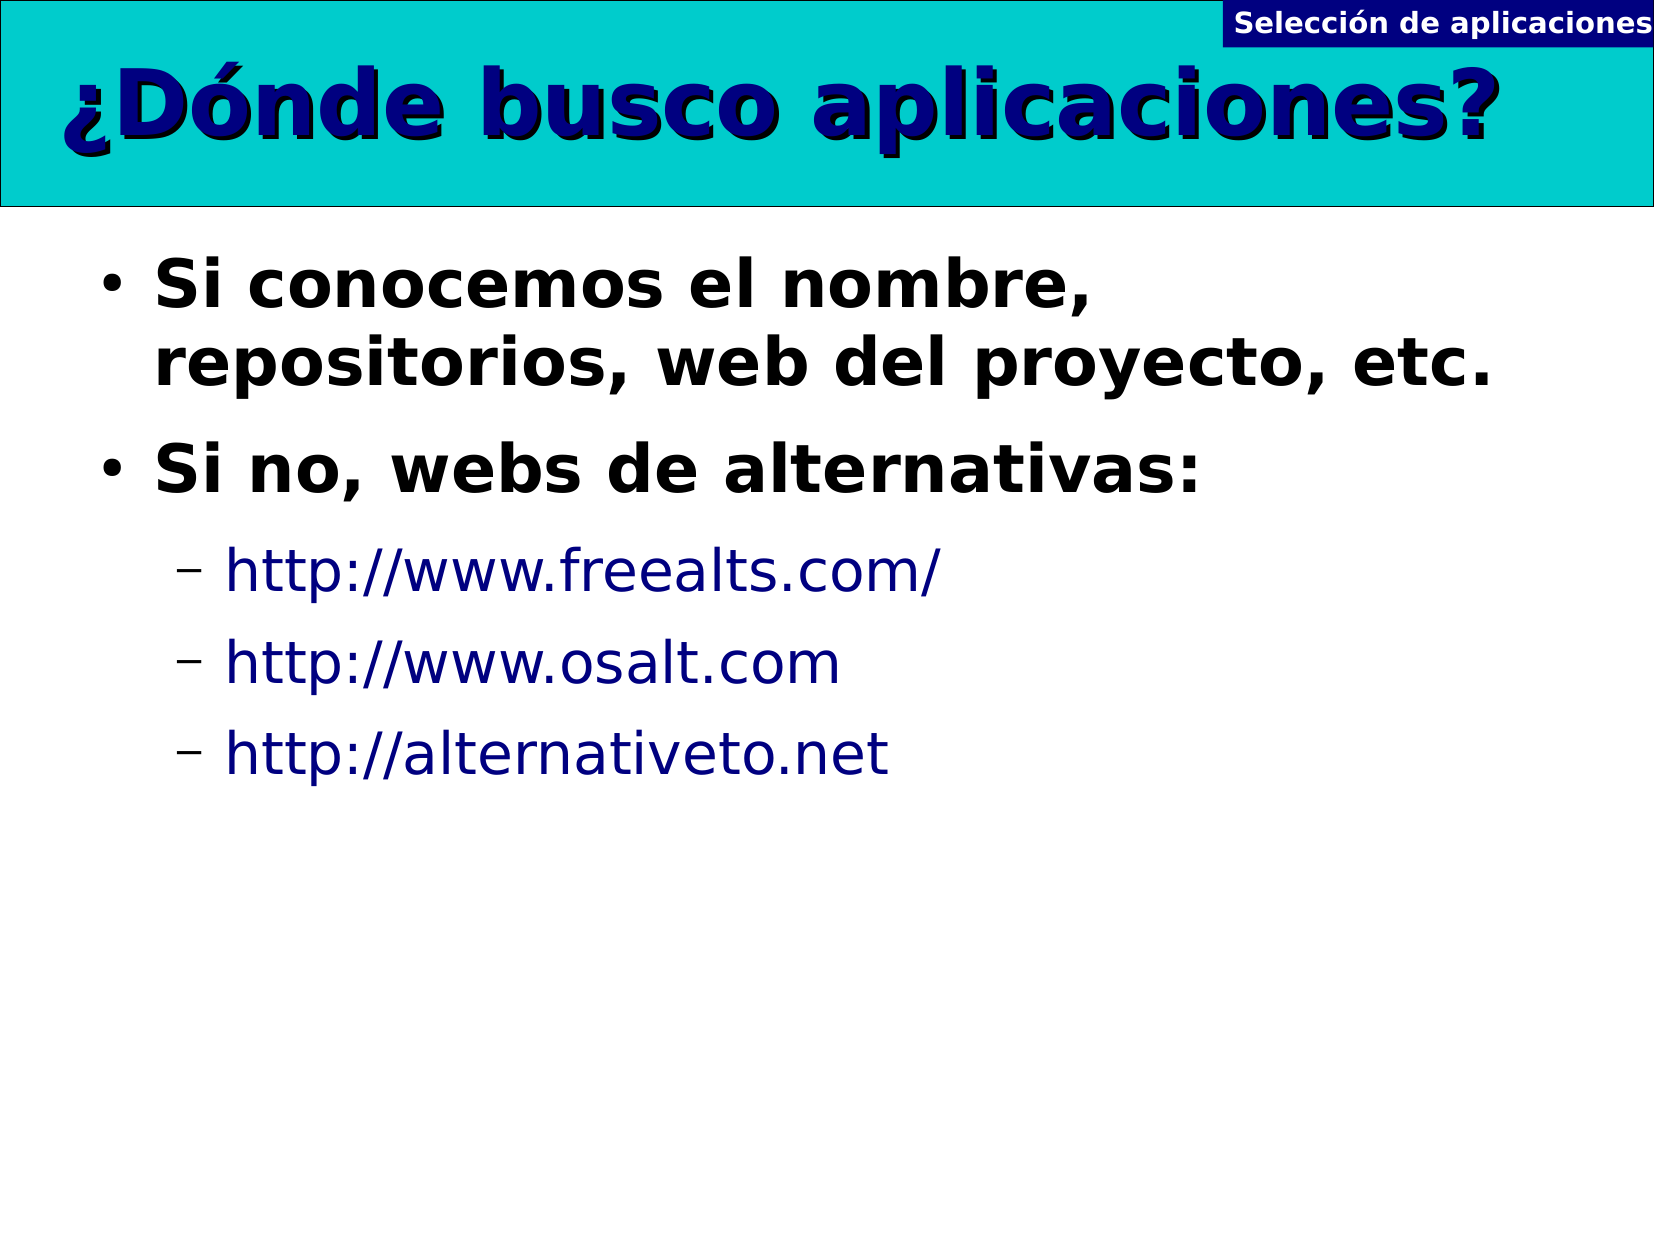

Selección de aplicaciones
# ¿Dónde busco aplicaciones?
Si conocemos el nombre, repositorios, web del proyecto, etc.
Si no, webs de alternativas:
http://www.freealts.com/
http://www.osalt.com
http://alternativeto.net